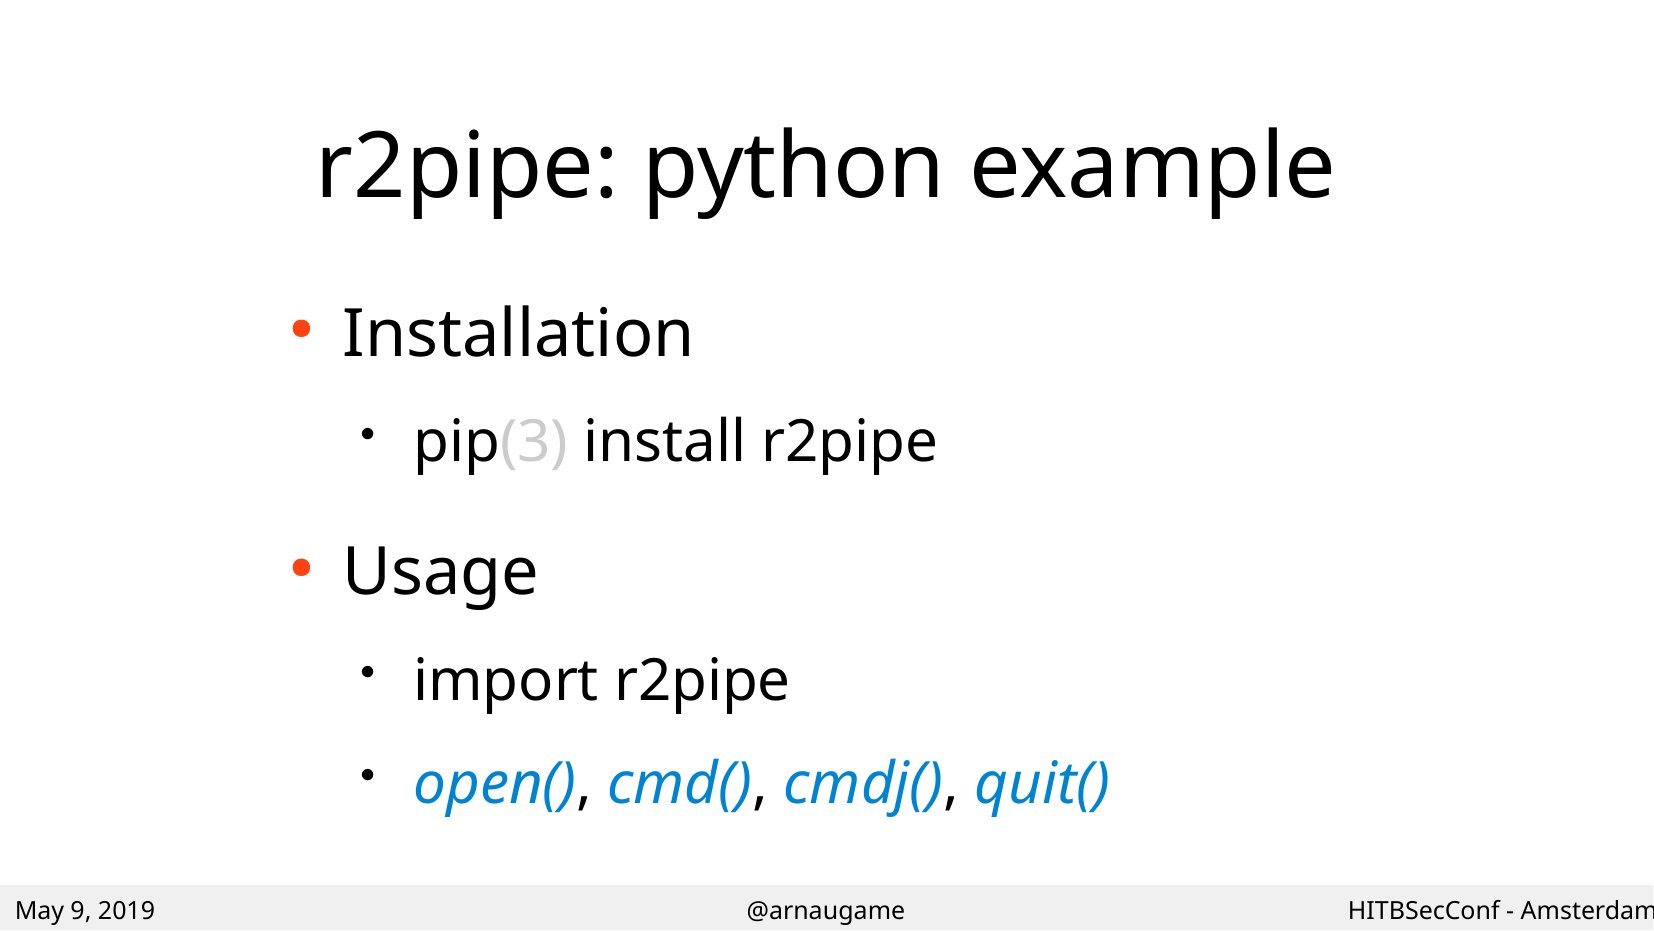

# r2pipe: python example
Installation
pip(3) install r2pipe
Usage
import r2pipe
open(), cmd(), cmdj(), quit()
May 9, 2019
@arnaugamez
HITBSecConf - Amsterdam